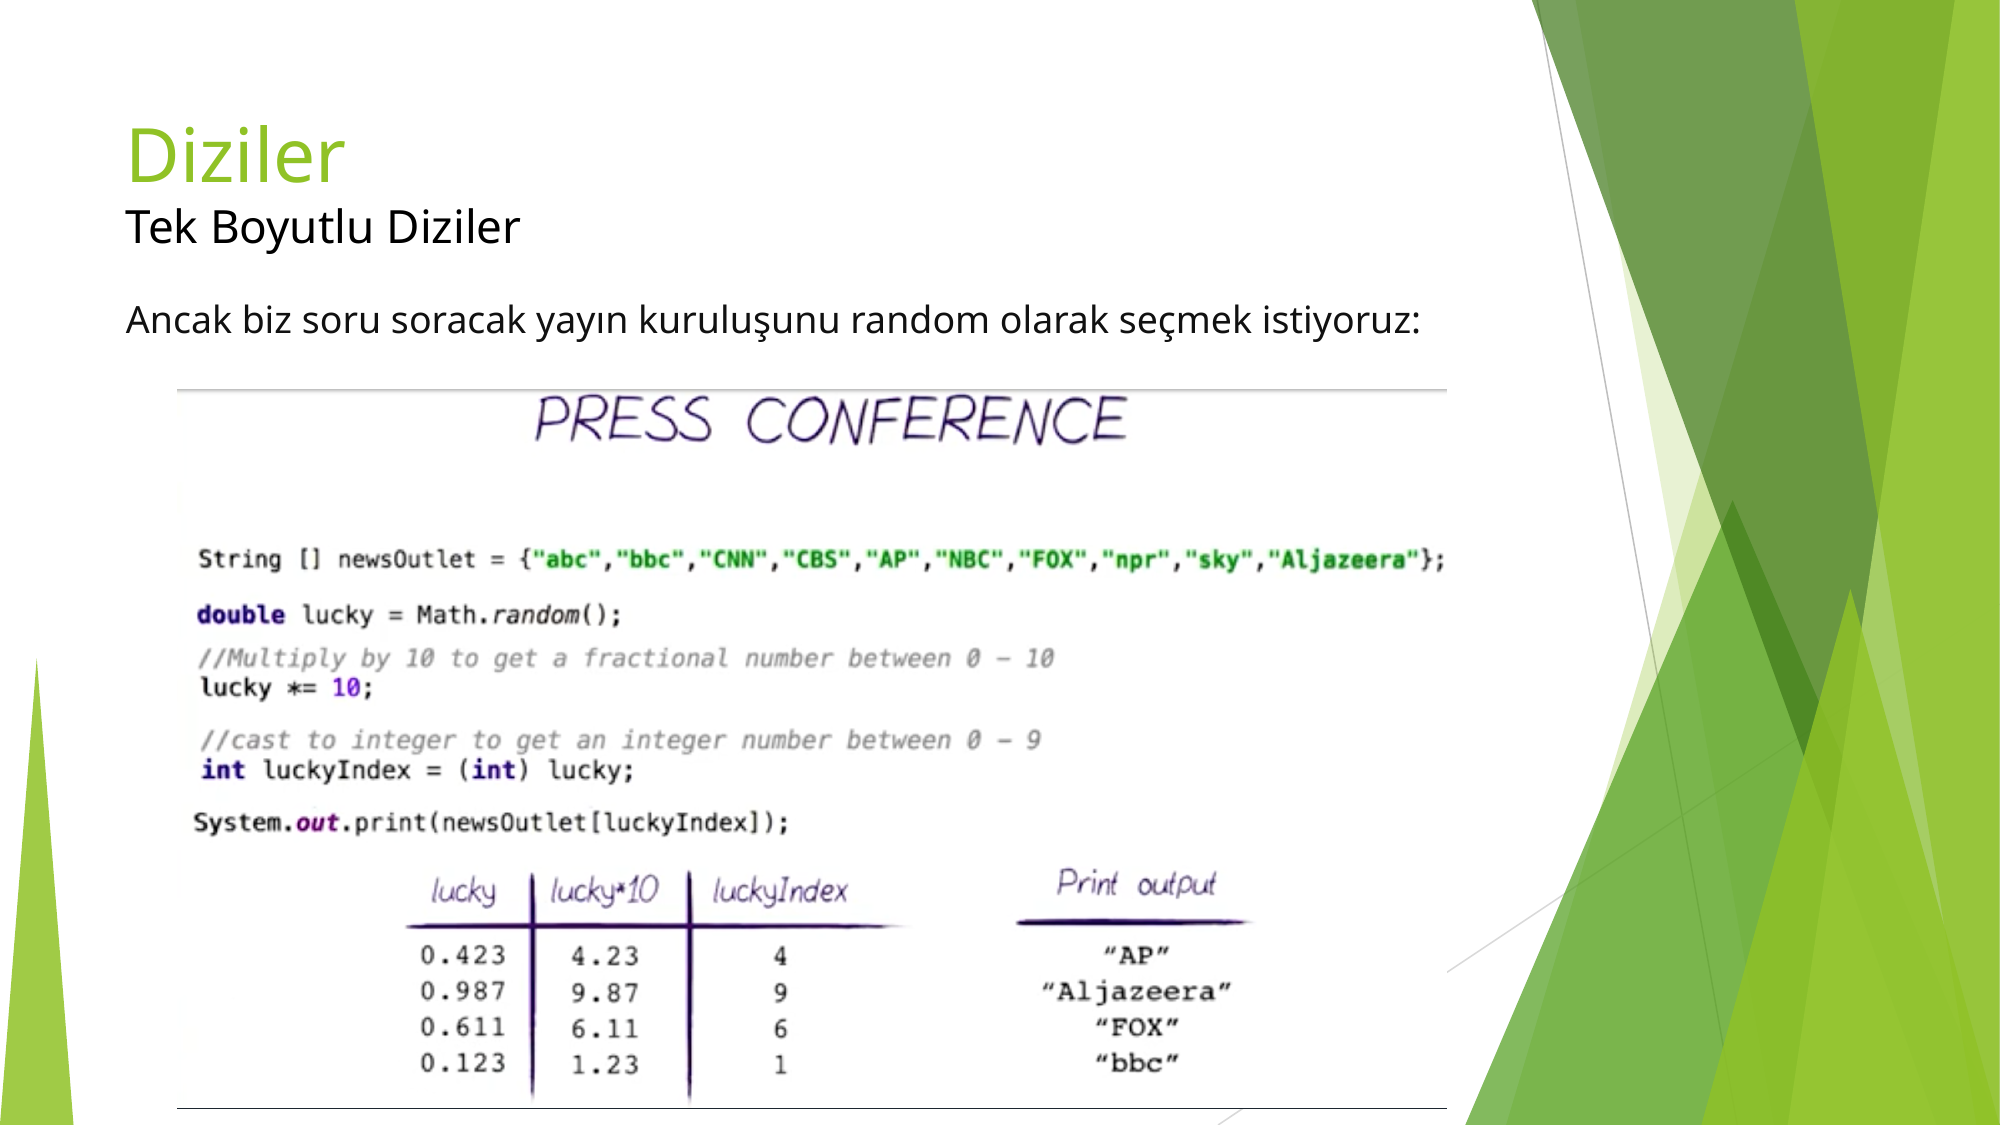

# Diziler Tek Boyutlu Diziler
Ancak biz soru soracak yayın kuruluşunu random olarak seçmek istiyoruz: